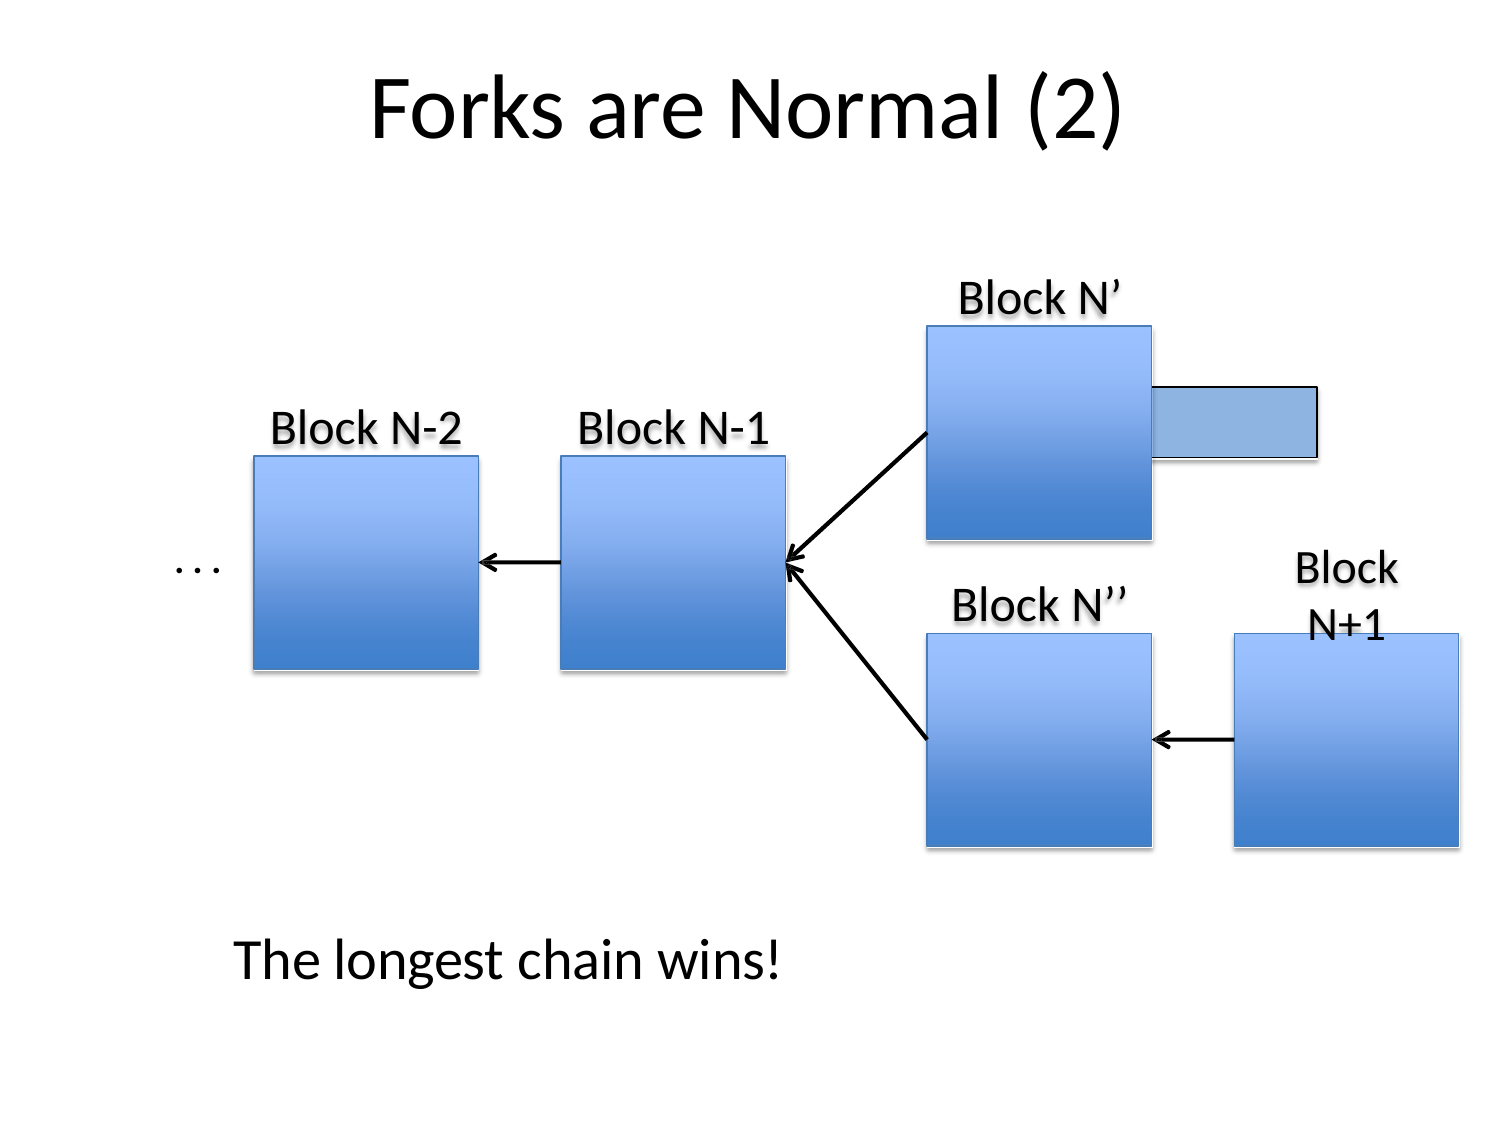

# Forks are Normal (2)
Block N’
Block N-2
. . .
Block N-1
Block
N+1
Block N’’
The longest chain wins!